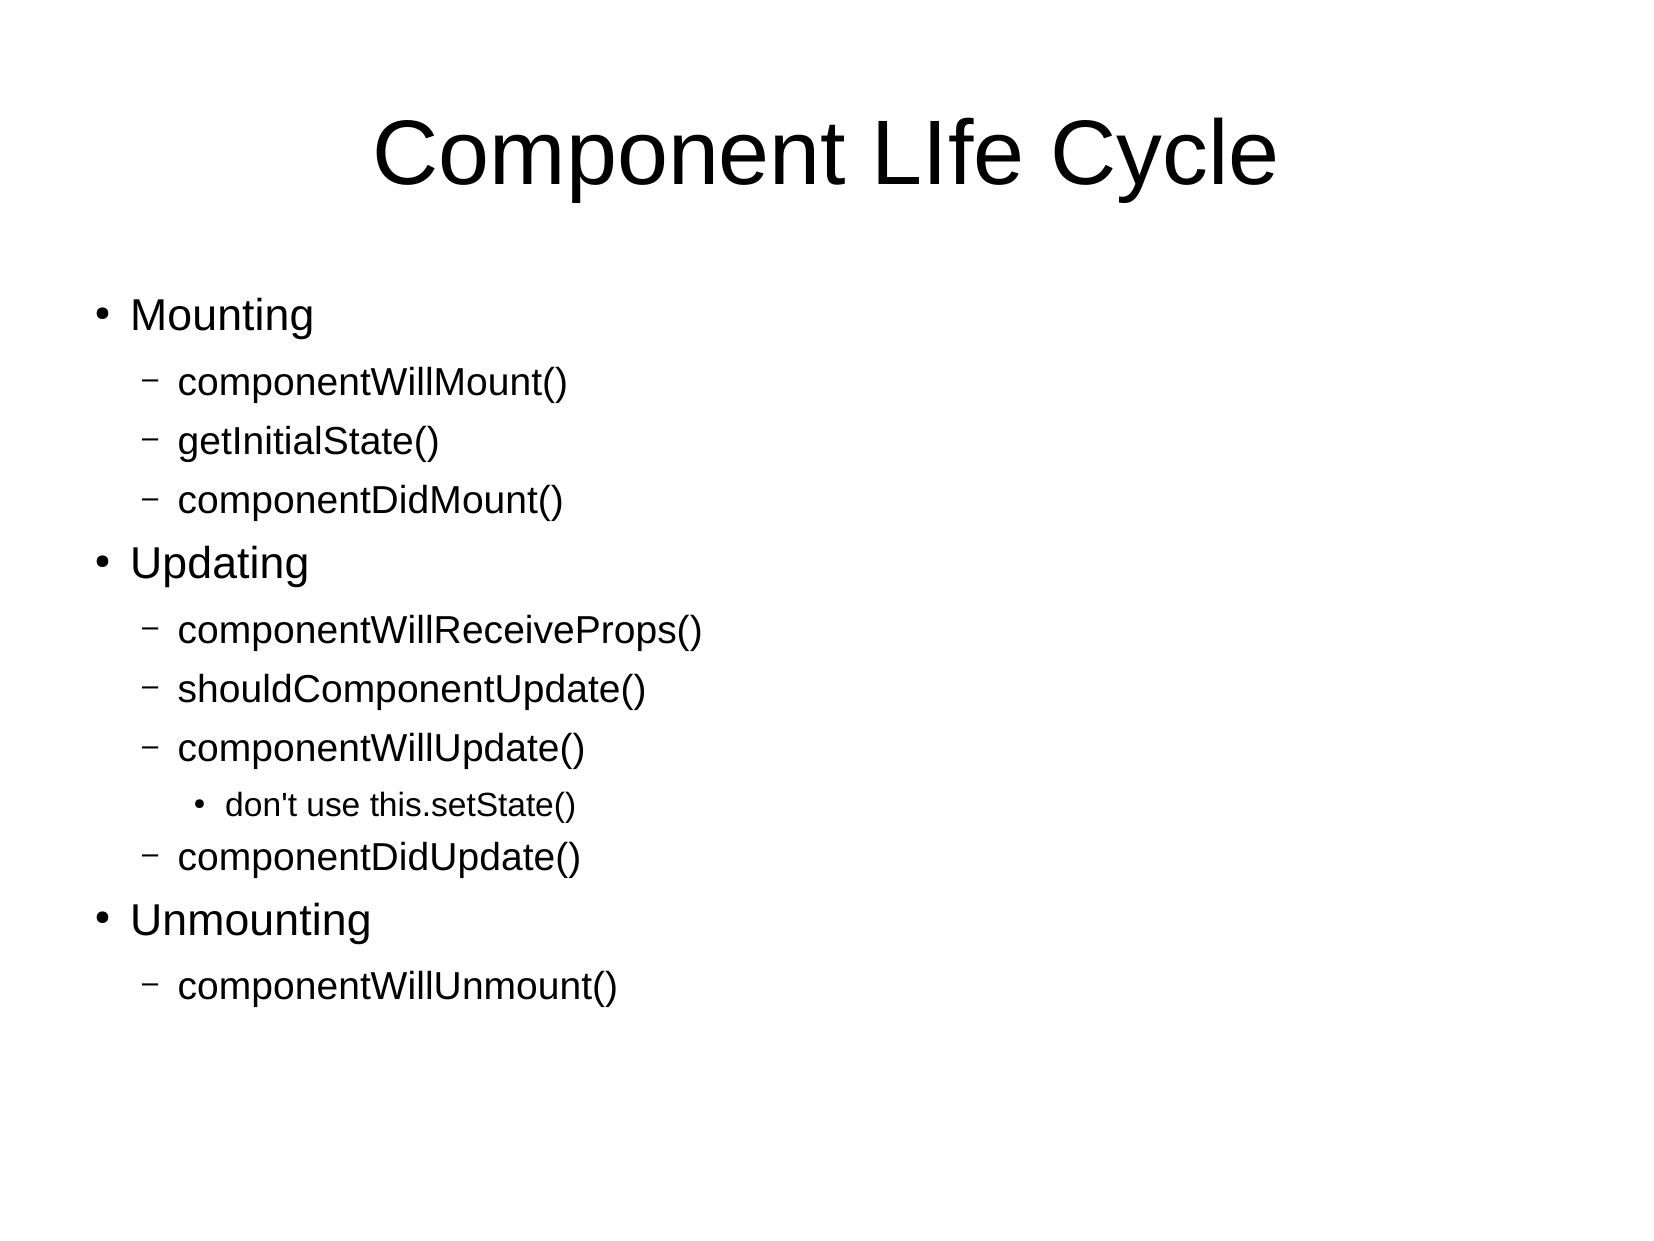

# Component LIfe Cycle
Mounting
componentWillMount()
getInitialState()
componentDidMount()
Updating
componentWillReceiveProps()
shouldComponentUpdate()
componentWillUpdate()
don't use this.setState()
componentDidUpdate()
Unmounting
componentWillUnmount()